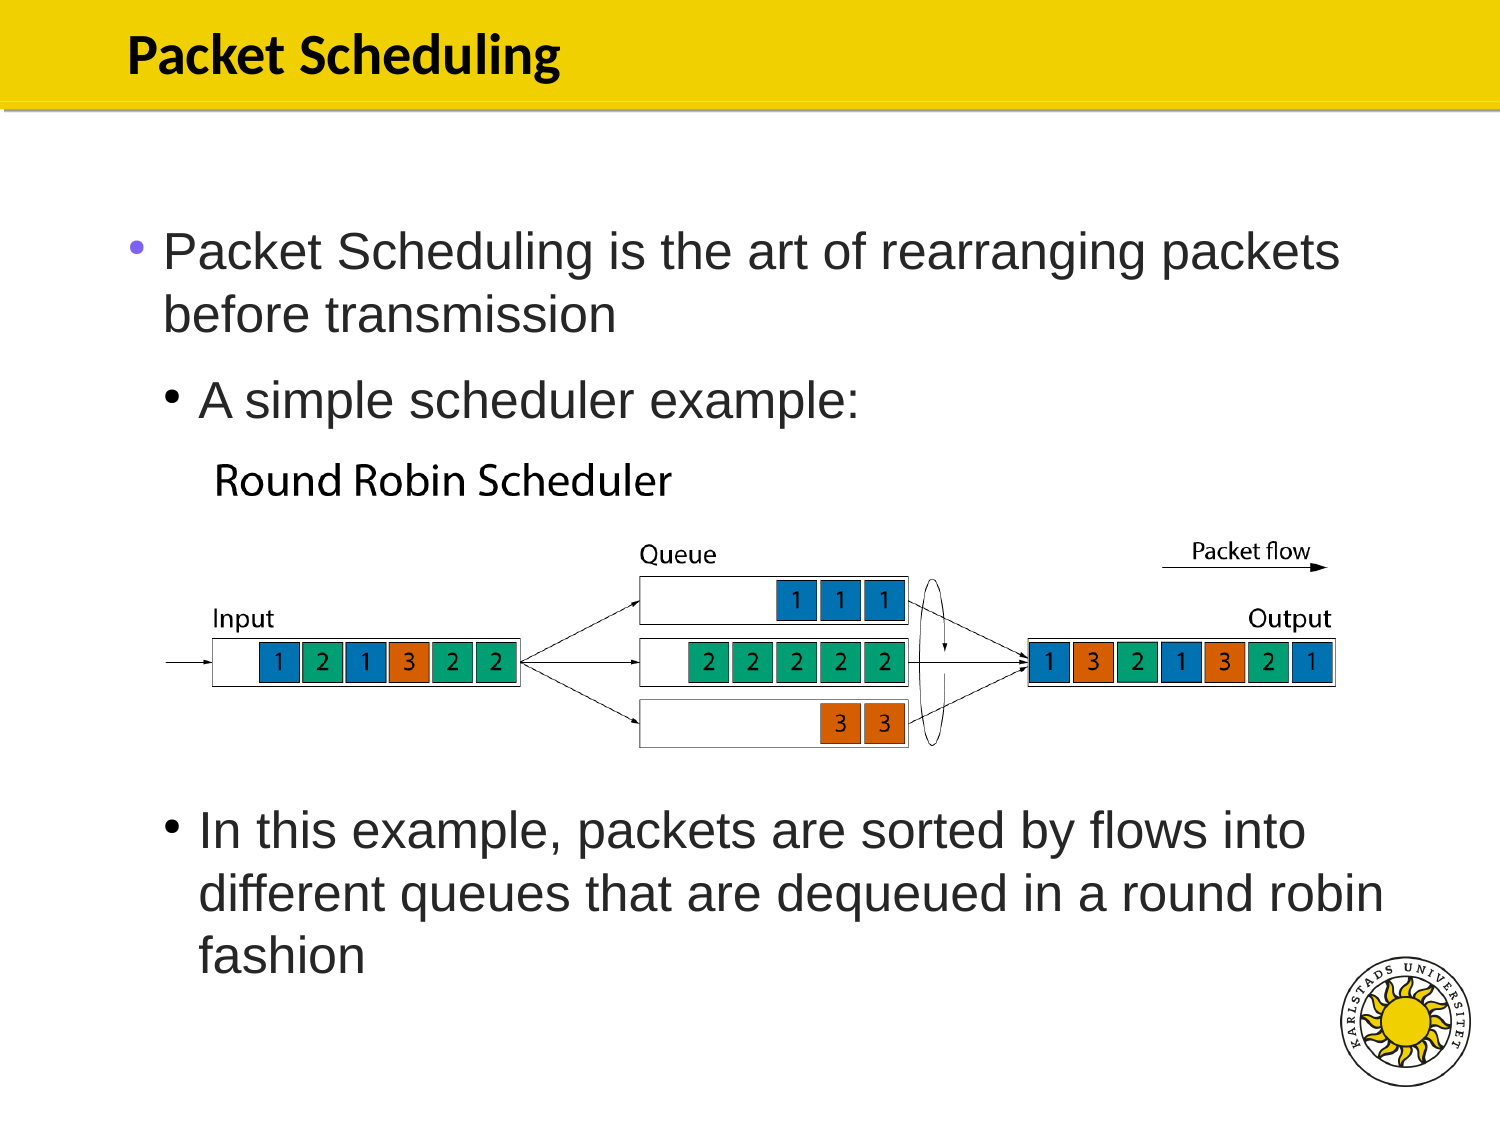

# Packet Scheduling
Packet Scheduling is the art of rearranging packets before transmission
A simple scheduler example:
In this example, packets are sorted by flows into different queues that are dequeued in a round robin fashion